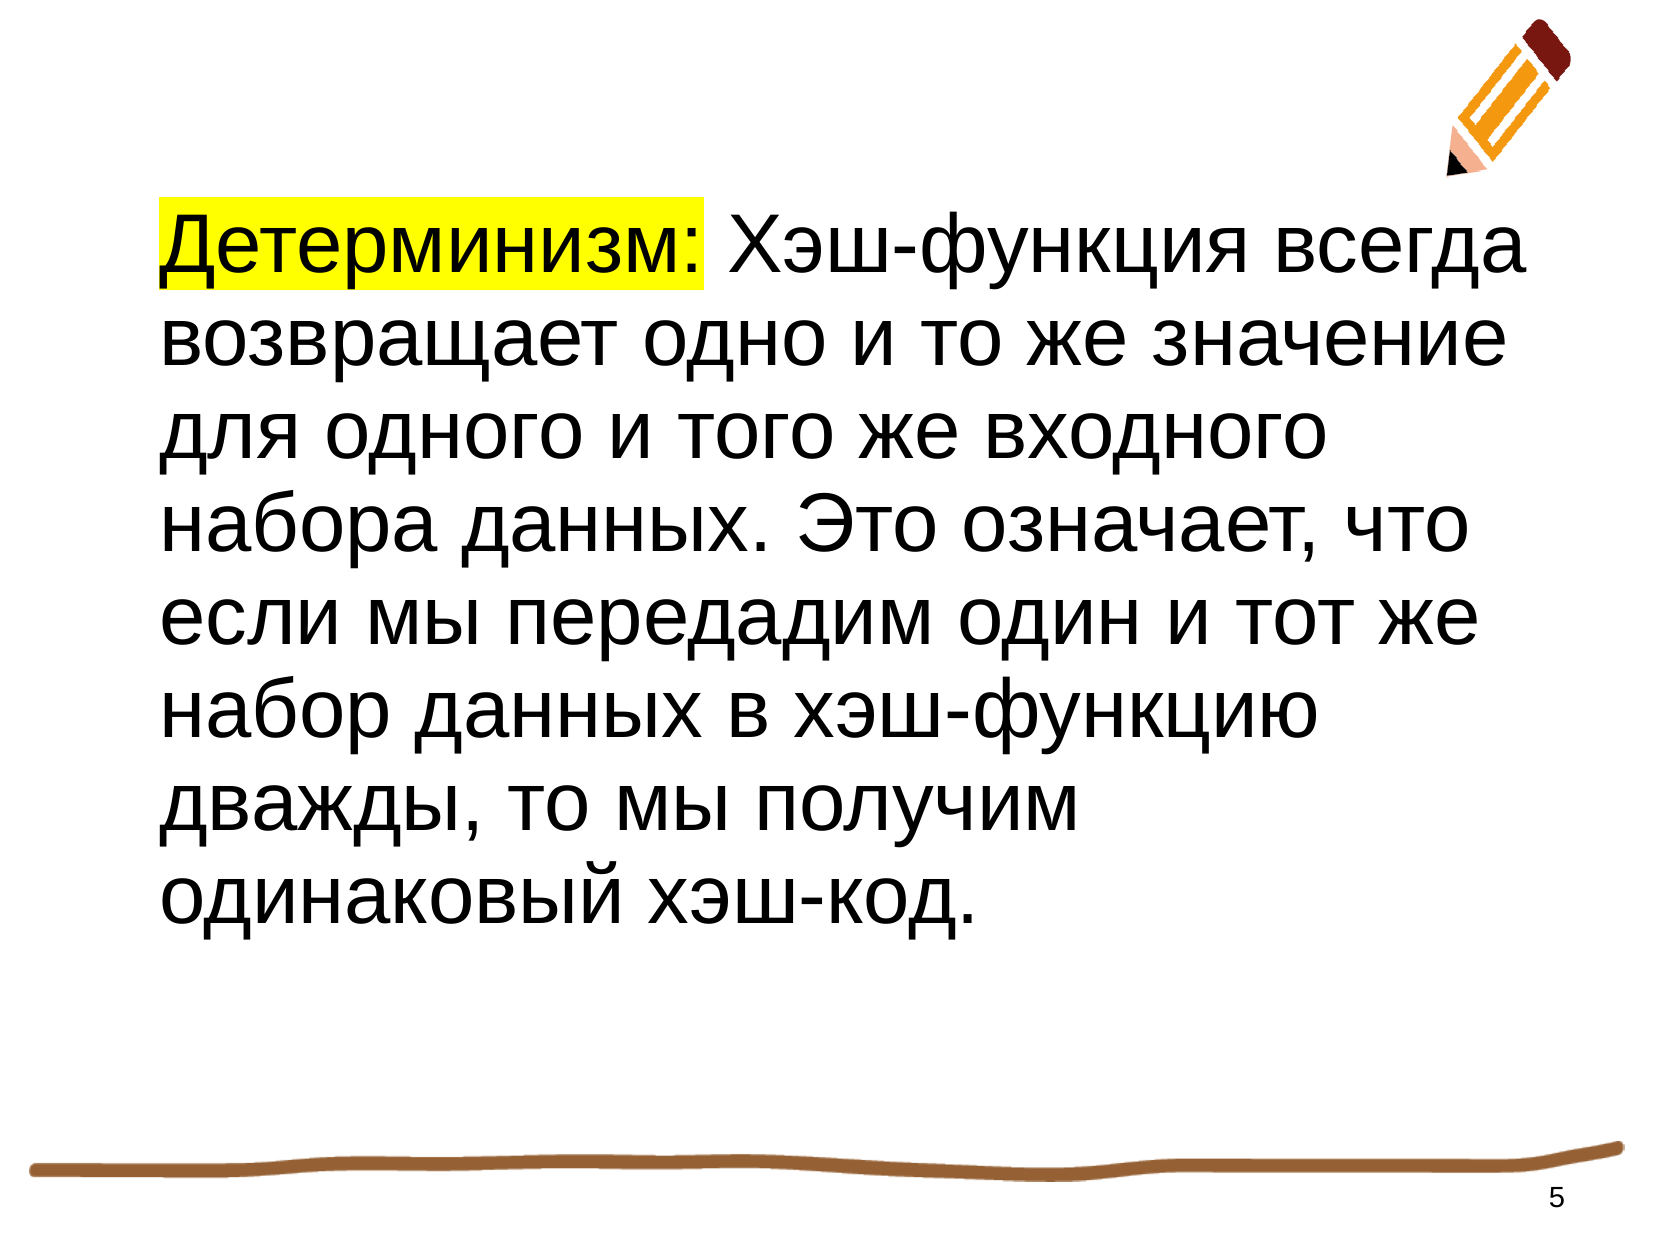

# Детерминизм: Хэш-функция всегда возвращает одно и то же значение для одного и того же входного набора данных. Это означает, что если мы передадим один и тот же набор данных в хэш-функцию дважды, то мы получим одинаковый хэш-код.
5